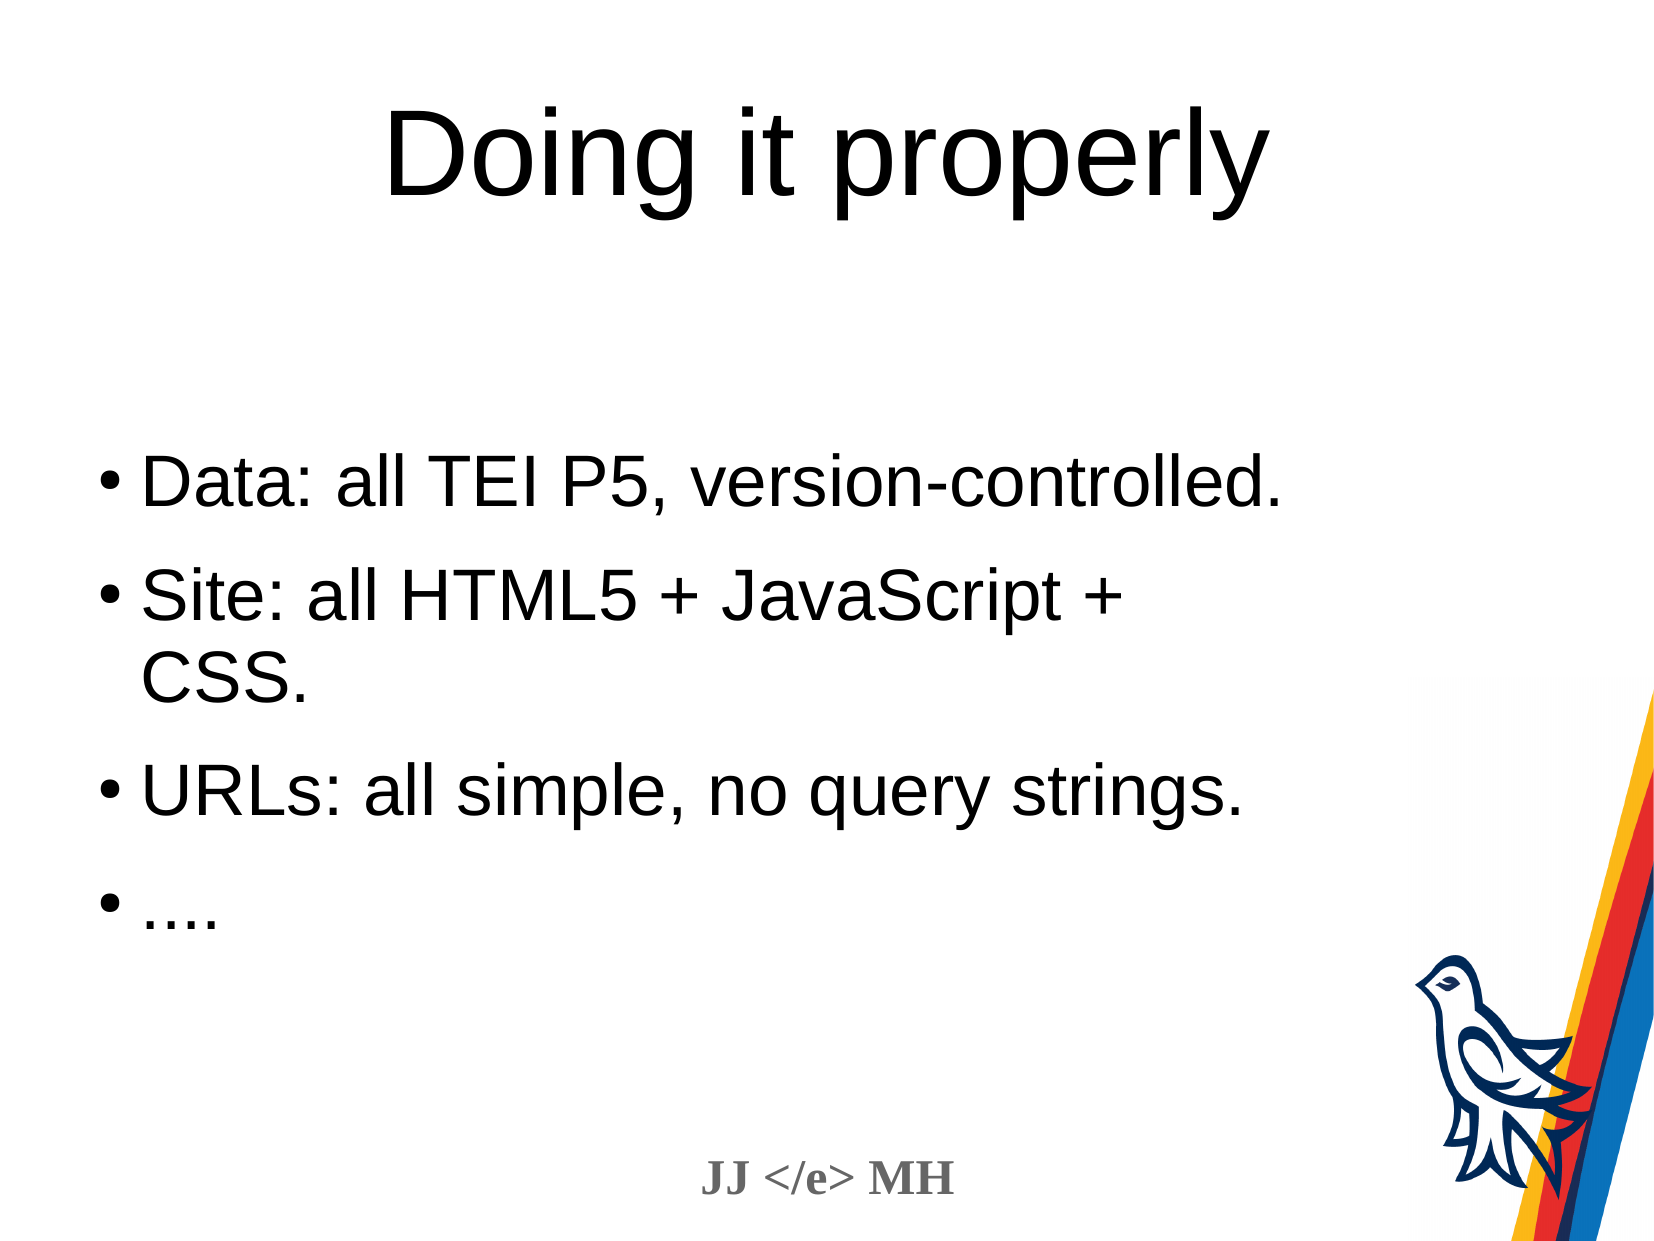

# Doing it properly
Data: all TEI P5, version-controlled.
Site: all HTML5 + JavaScript + CSS.
URLs: all simple, no query strings.
....